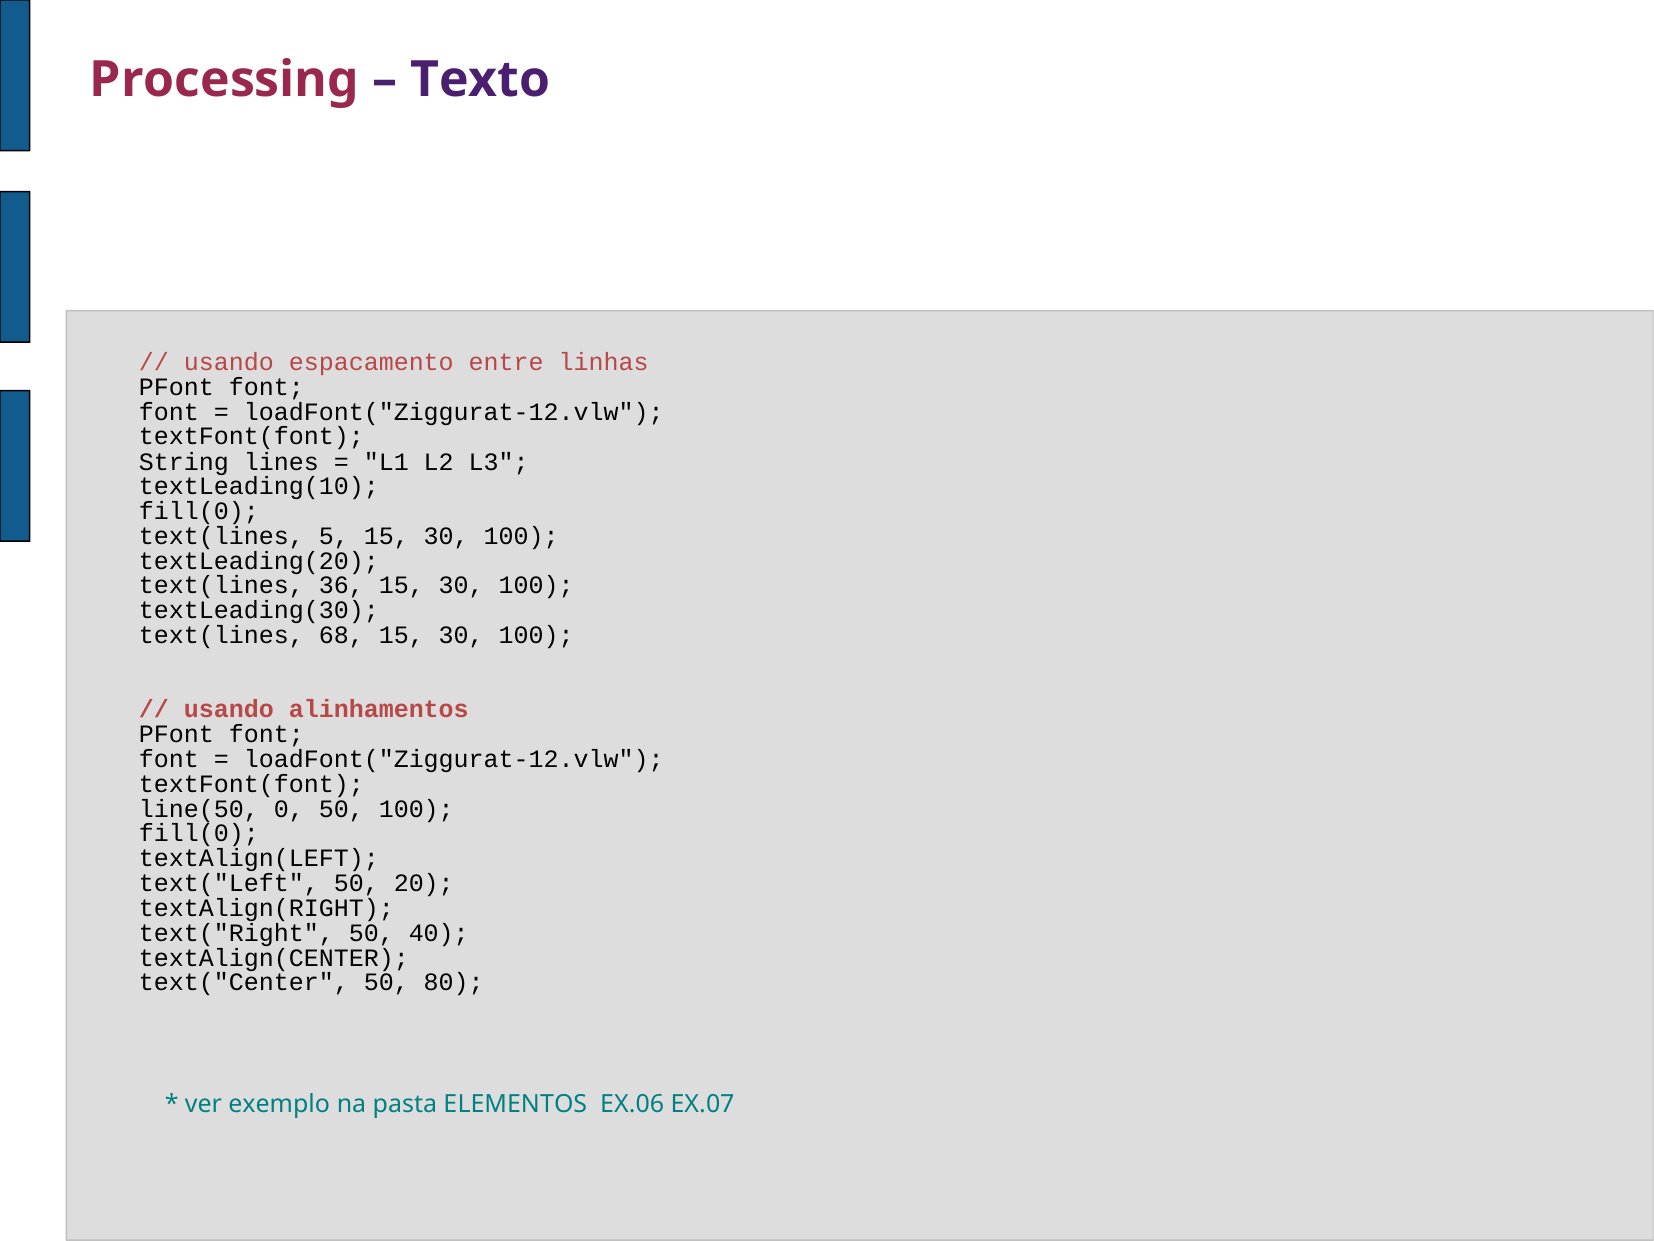

Processing – Texto
// usando espacamento entre linhas
PFont font;
font = loadFont("Ziggurat-12.vlw");
textFont(font);
String lines = "L1 L2 L3";
textLeading(10);
fill(0);
text(lines, 5, 15, 30, 100);
textLeading(20);
text(lines, 36, 15, 30, 100);
textLeading(30);
text(lines, 68, 15, 30, 100);
// usando alinhamentos
PFont font;
font = loadFont("Ziggurat-12.vlw");
textFont(font);
line(50, 0, 50, 100);
fill(0);
textAlign(LEFT);
text("Left", 50, 20);
textAlign(RIGHT);
text("Right", 50, 40);
textAlign(CENTER);
text("Center", 50, 80);
* ver exemplo na pasta ELEMENTOS EX.06 EX.07